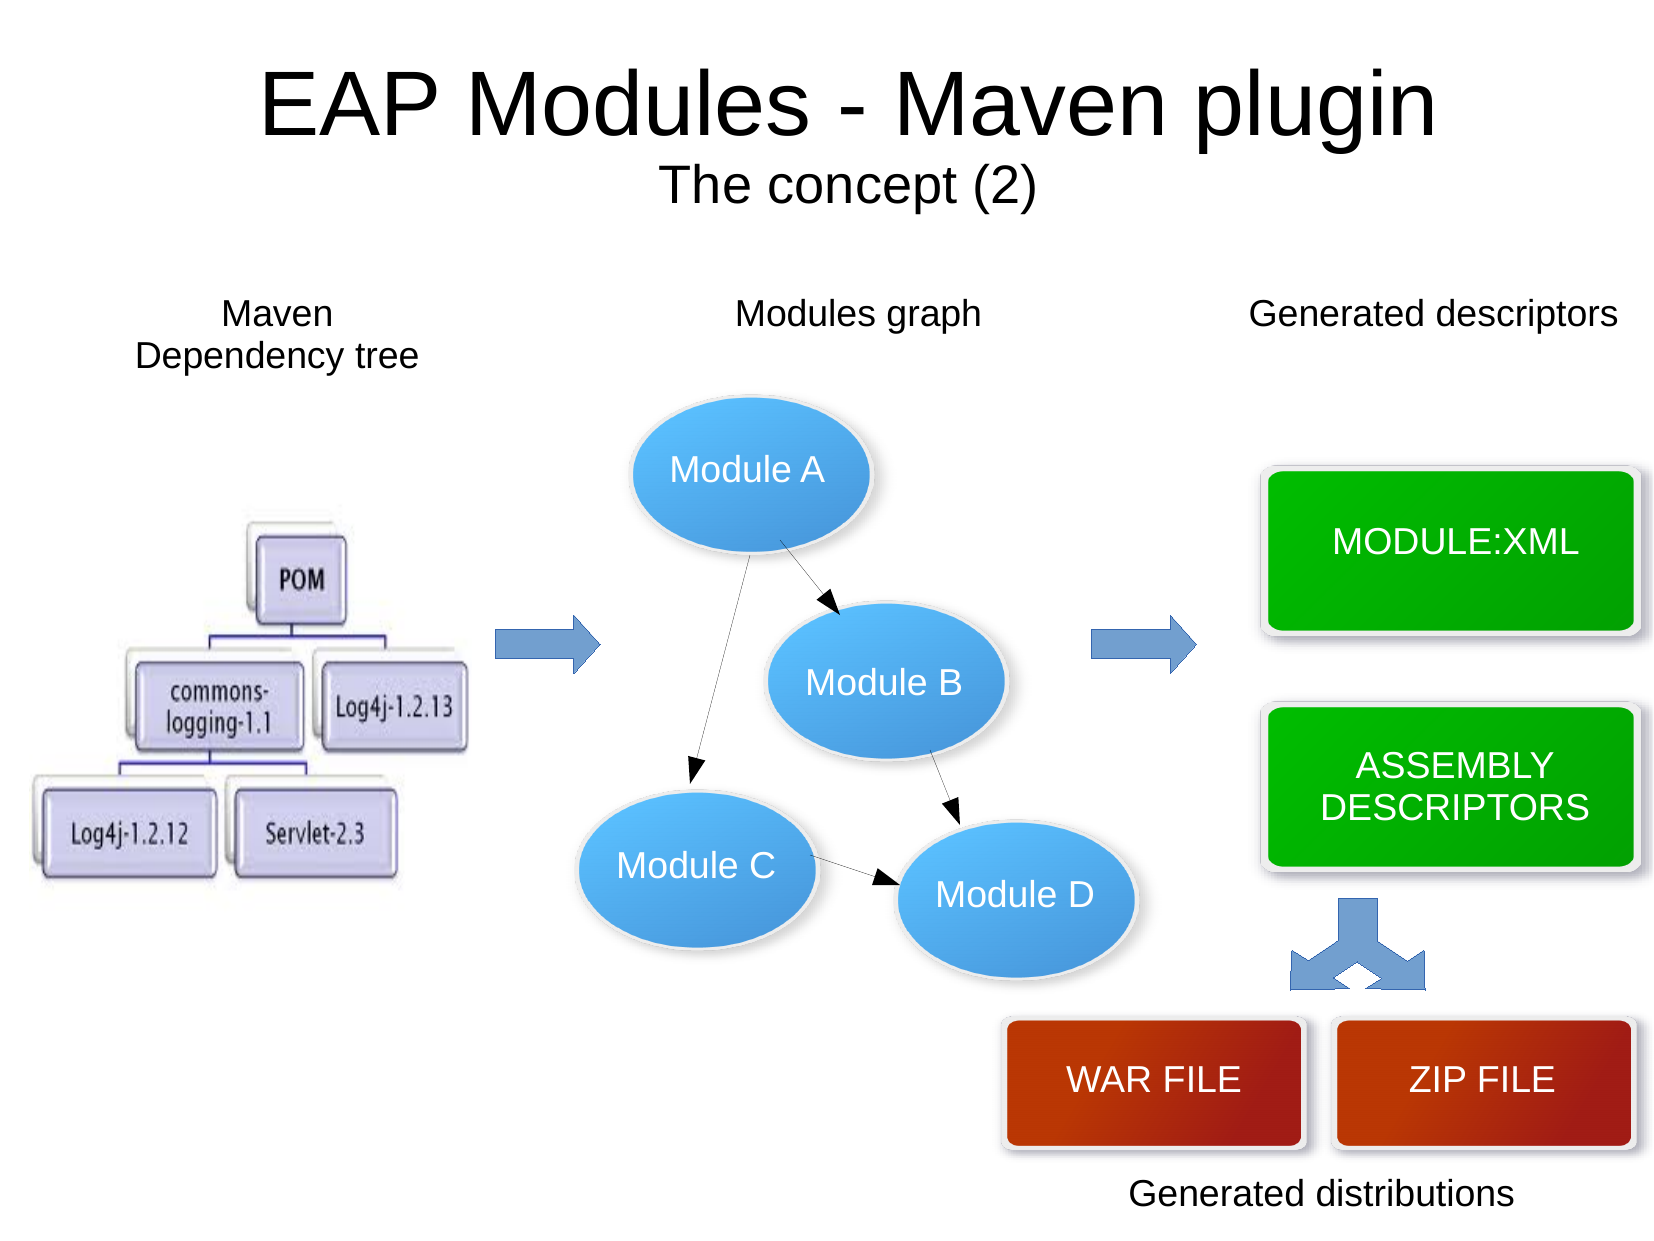

# EAP Modules - Maven plugin The concept (2)
Maven
Dependency tree
Modules graph
Generated descriptors
Module A
MODULE:XML
Module B
ASSEMBLY
DESCRIPTORS
Module C
Module D
WAR FILE
ZIP FILE
Generated distributions